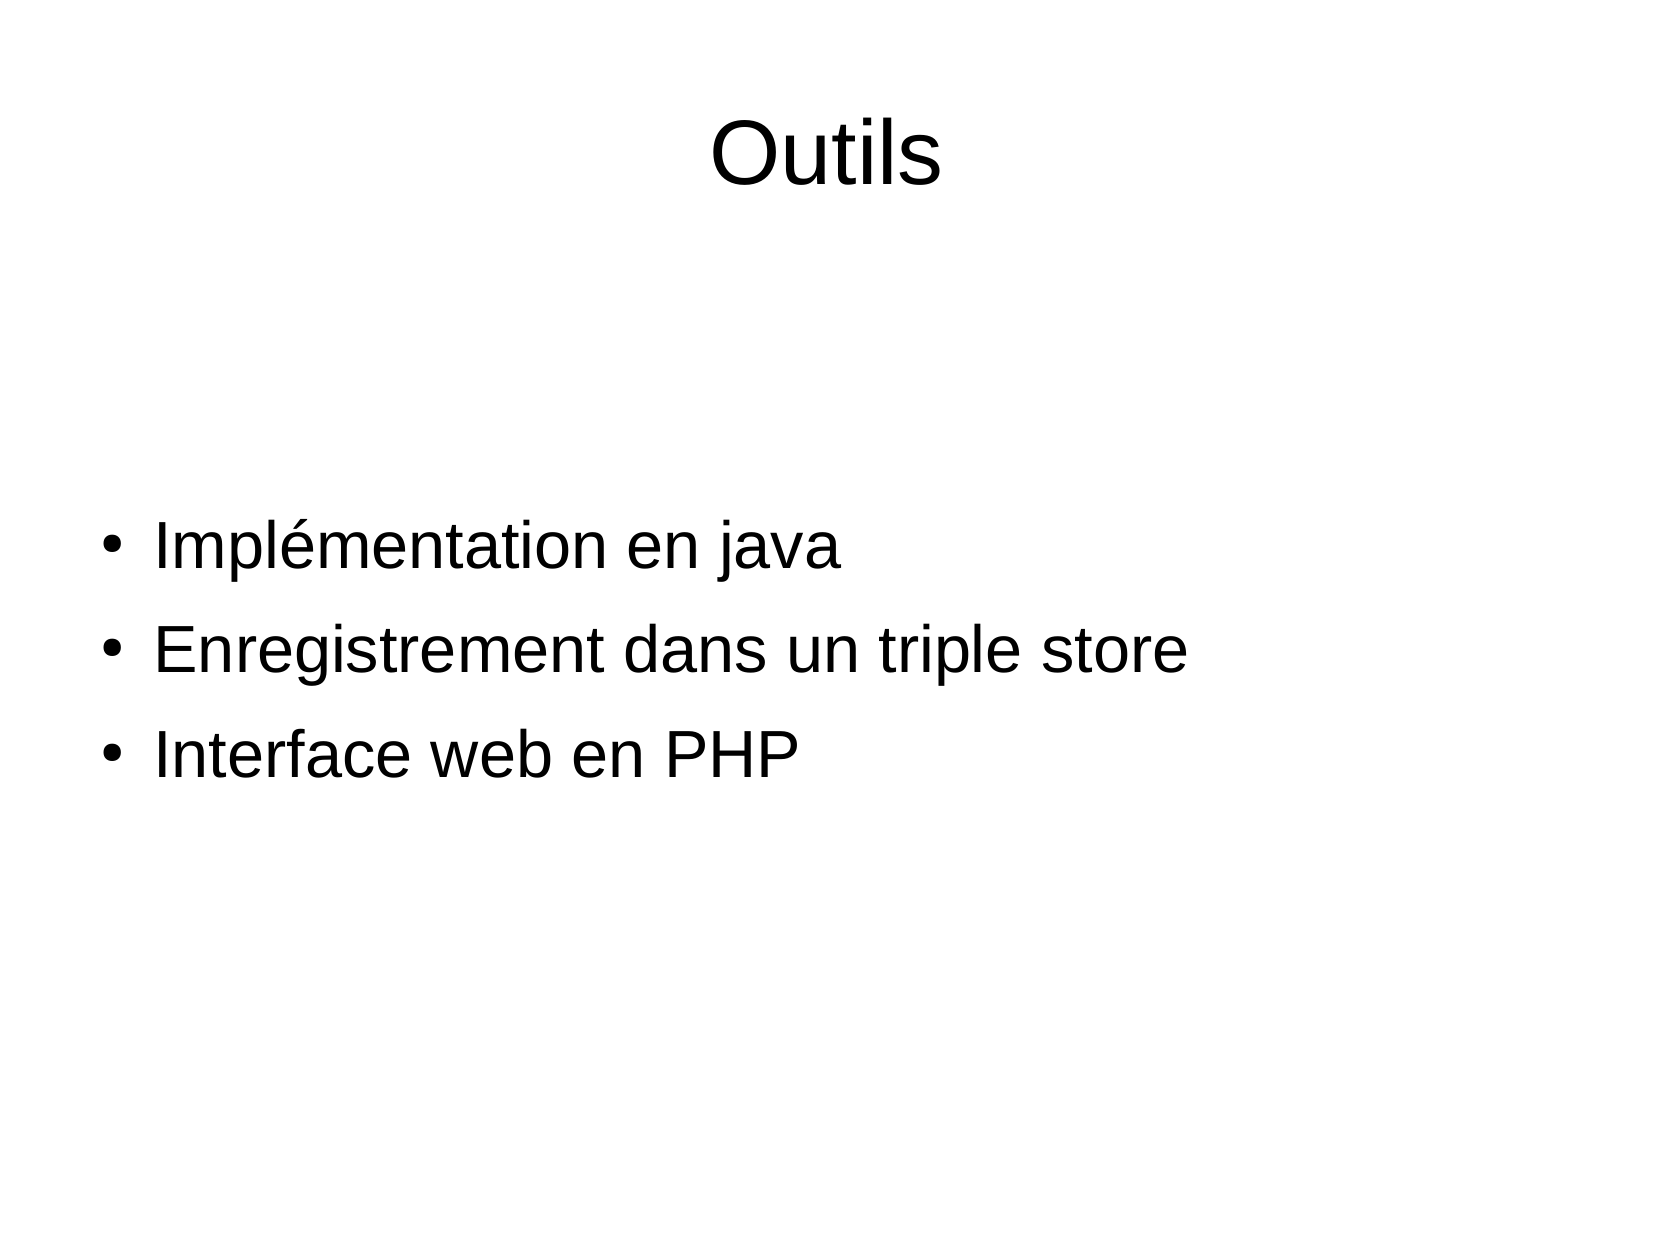

# Outils
Implémentation en java
Enregistrement dans un triple store
Interface web en PHP